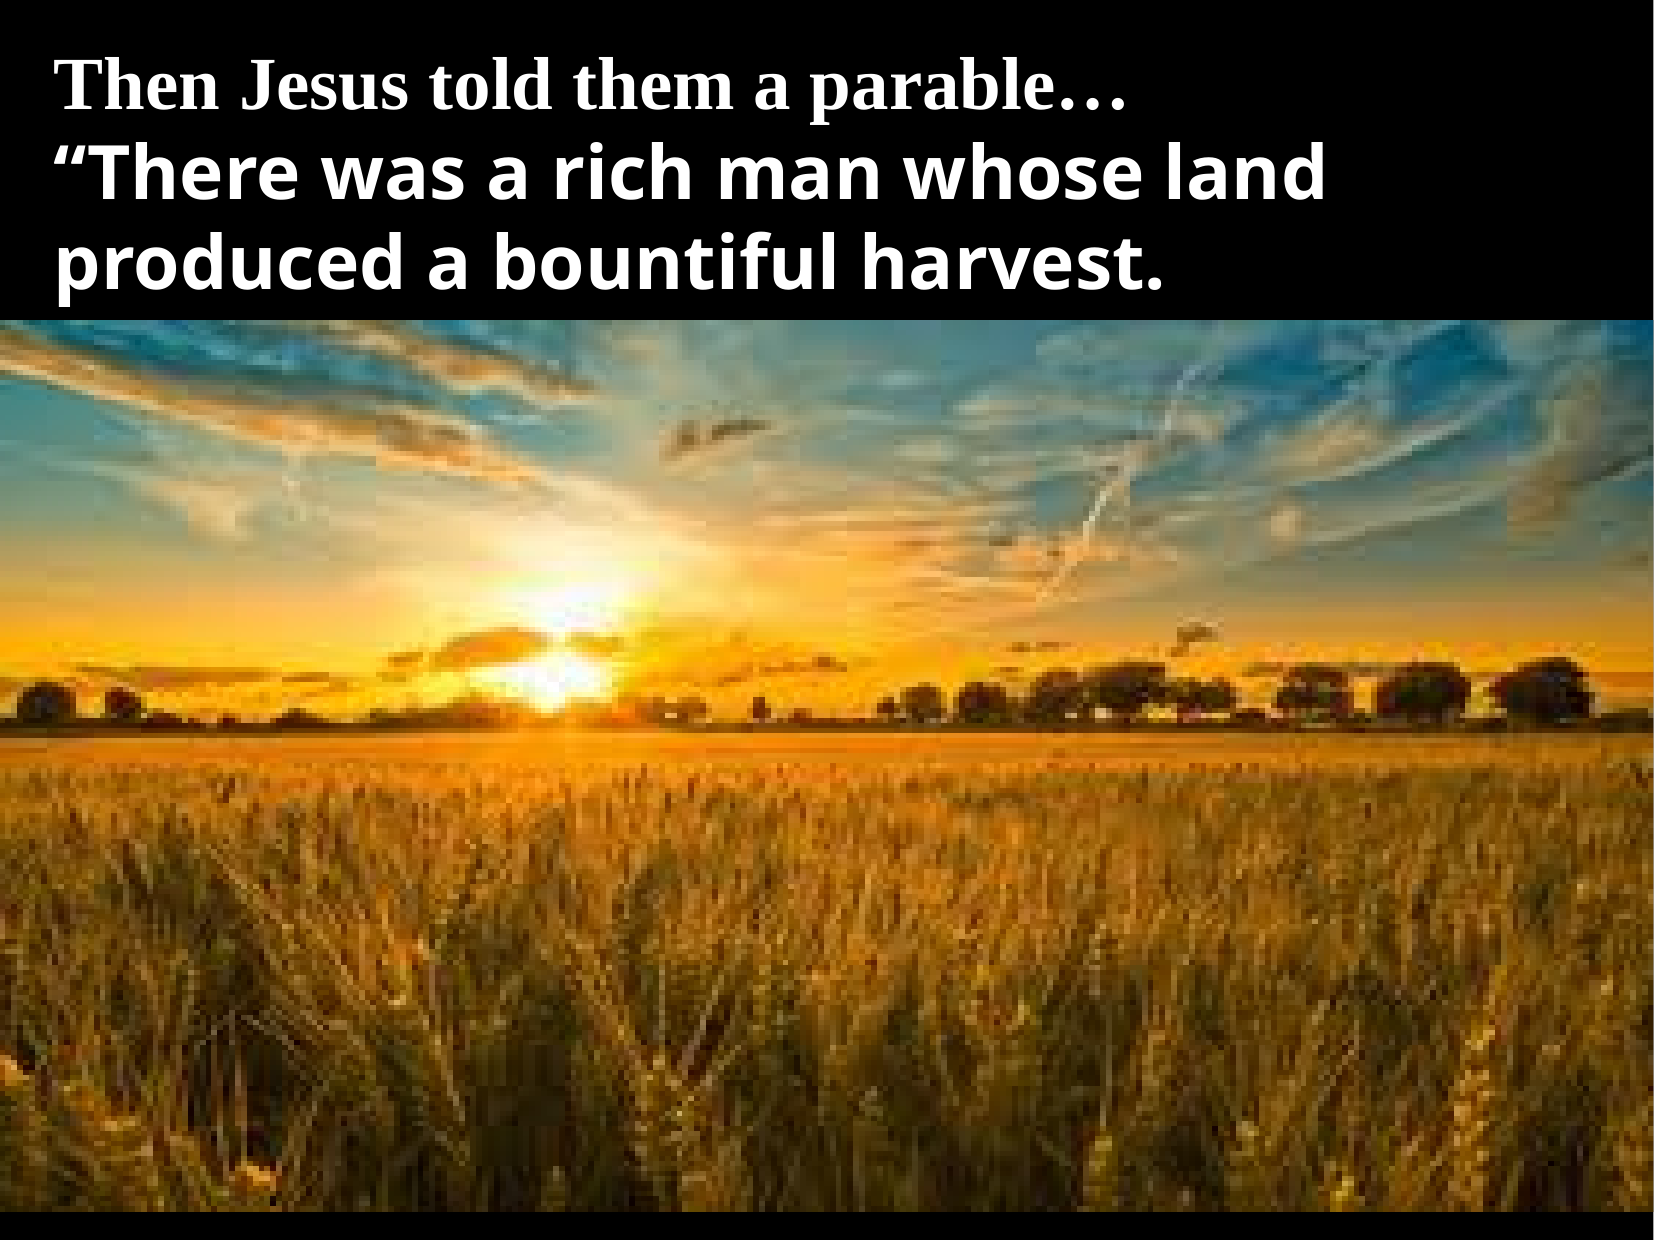

Then Jesus told them a parable…
“There was a rich man whose land produced a bountiful harvest. …